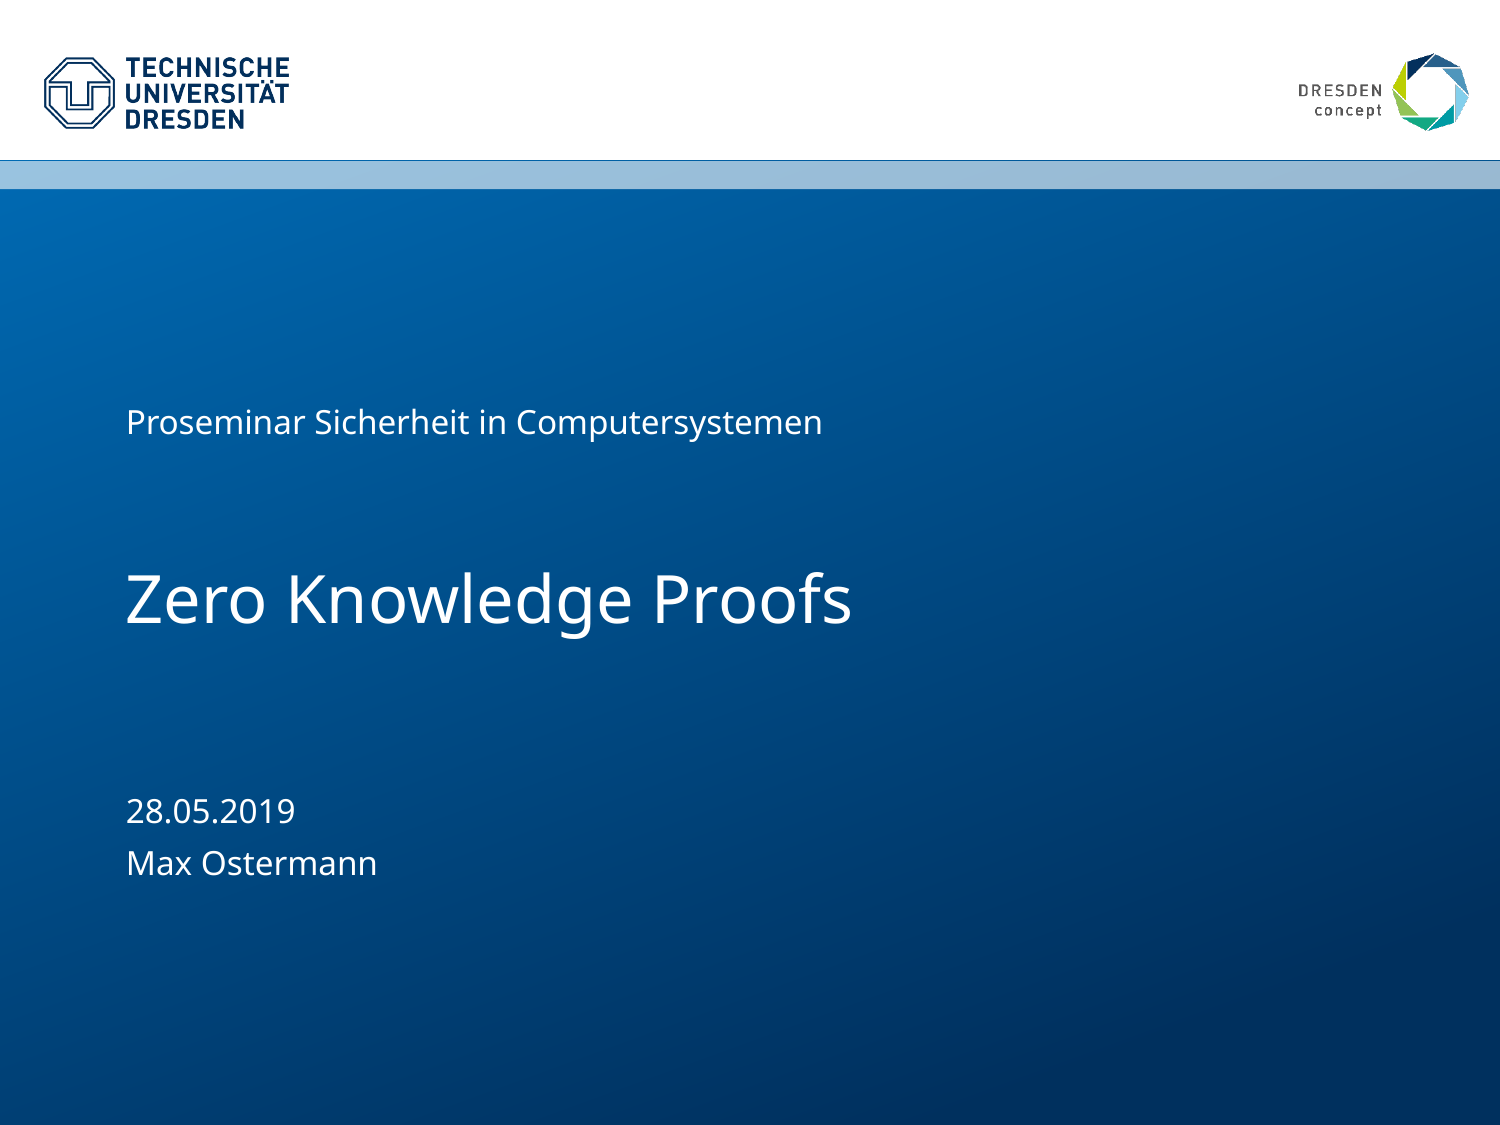

Proseminar Sicherheit in Computersystemen
Zero Knowledge Proofs
# 28.05.2019
Max Ostermann